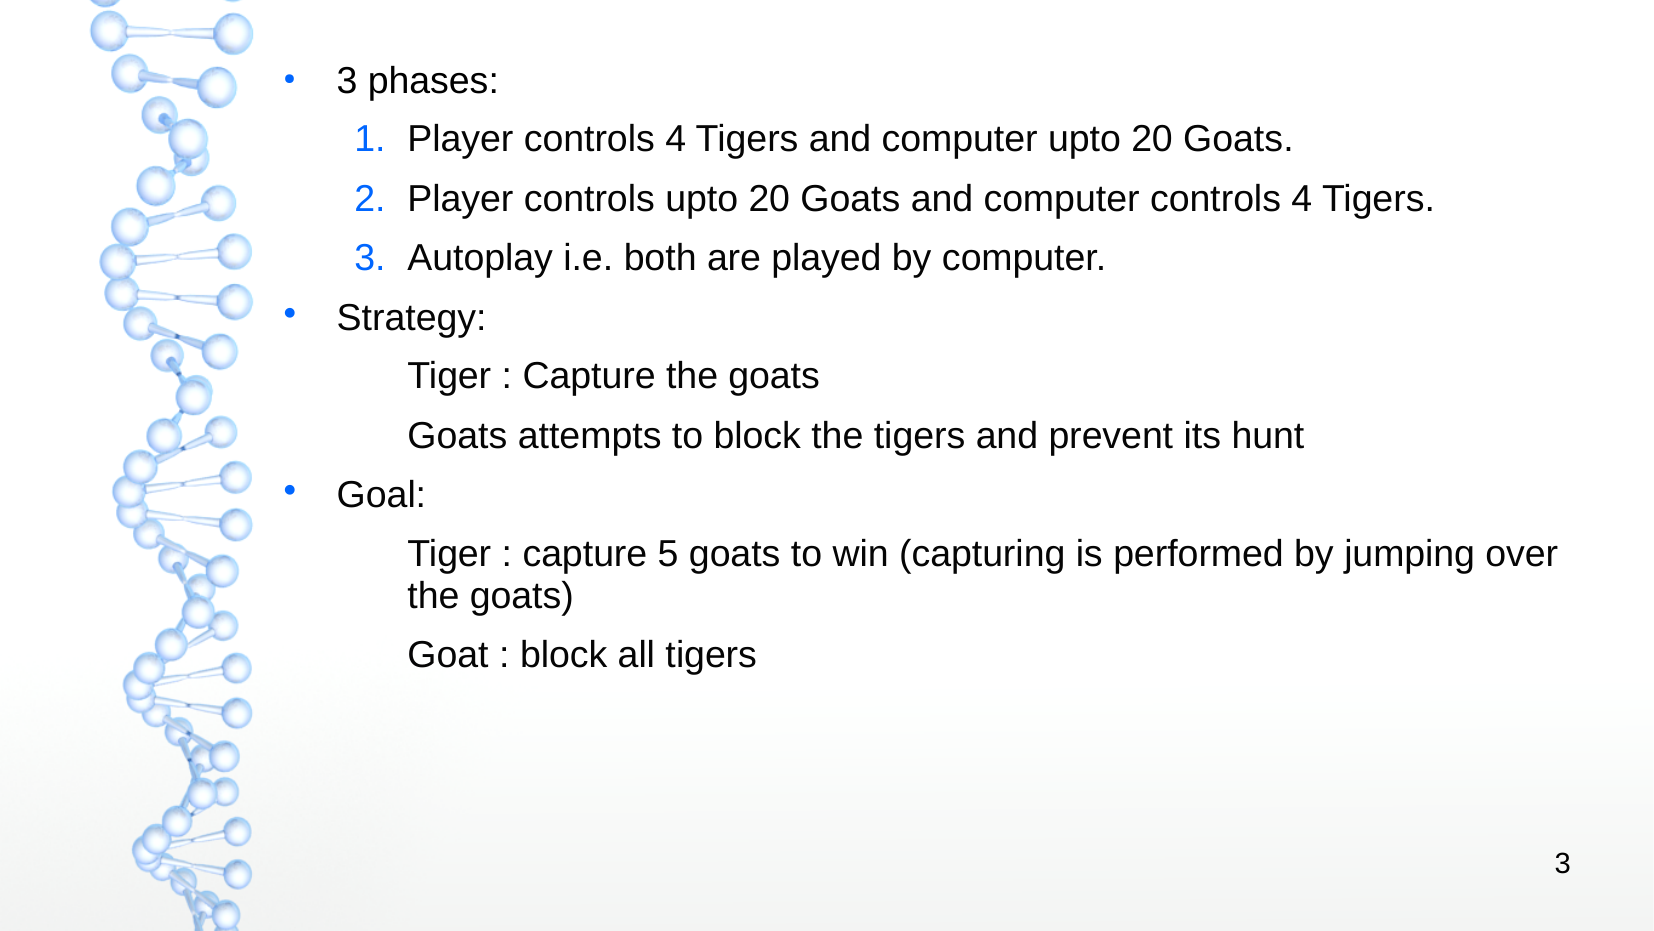

# 3 phases:
Player controls 4 Tigers and computer upto 20 Goats.
Player controls upto 20 Goats and computer controls 4 Tigers.
Autoplay i.e. both are played by computer.
Strategy:
Tiger : Capture the goats
Goats attempts to block the tigers and prevent its hunt
Goal:
Tiger : capture 5 goats to win (capturing is performed by jumping over the goats)
Goat : block all tigers
3